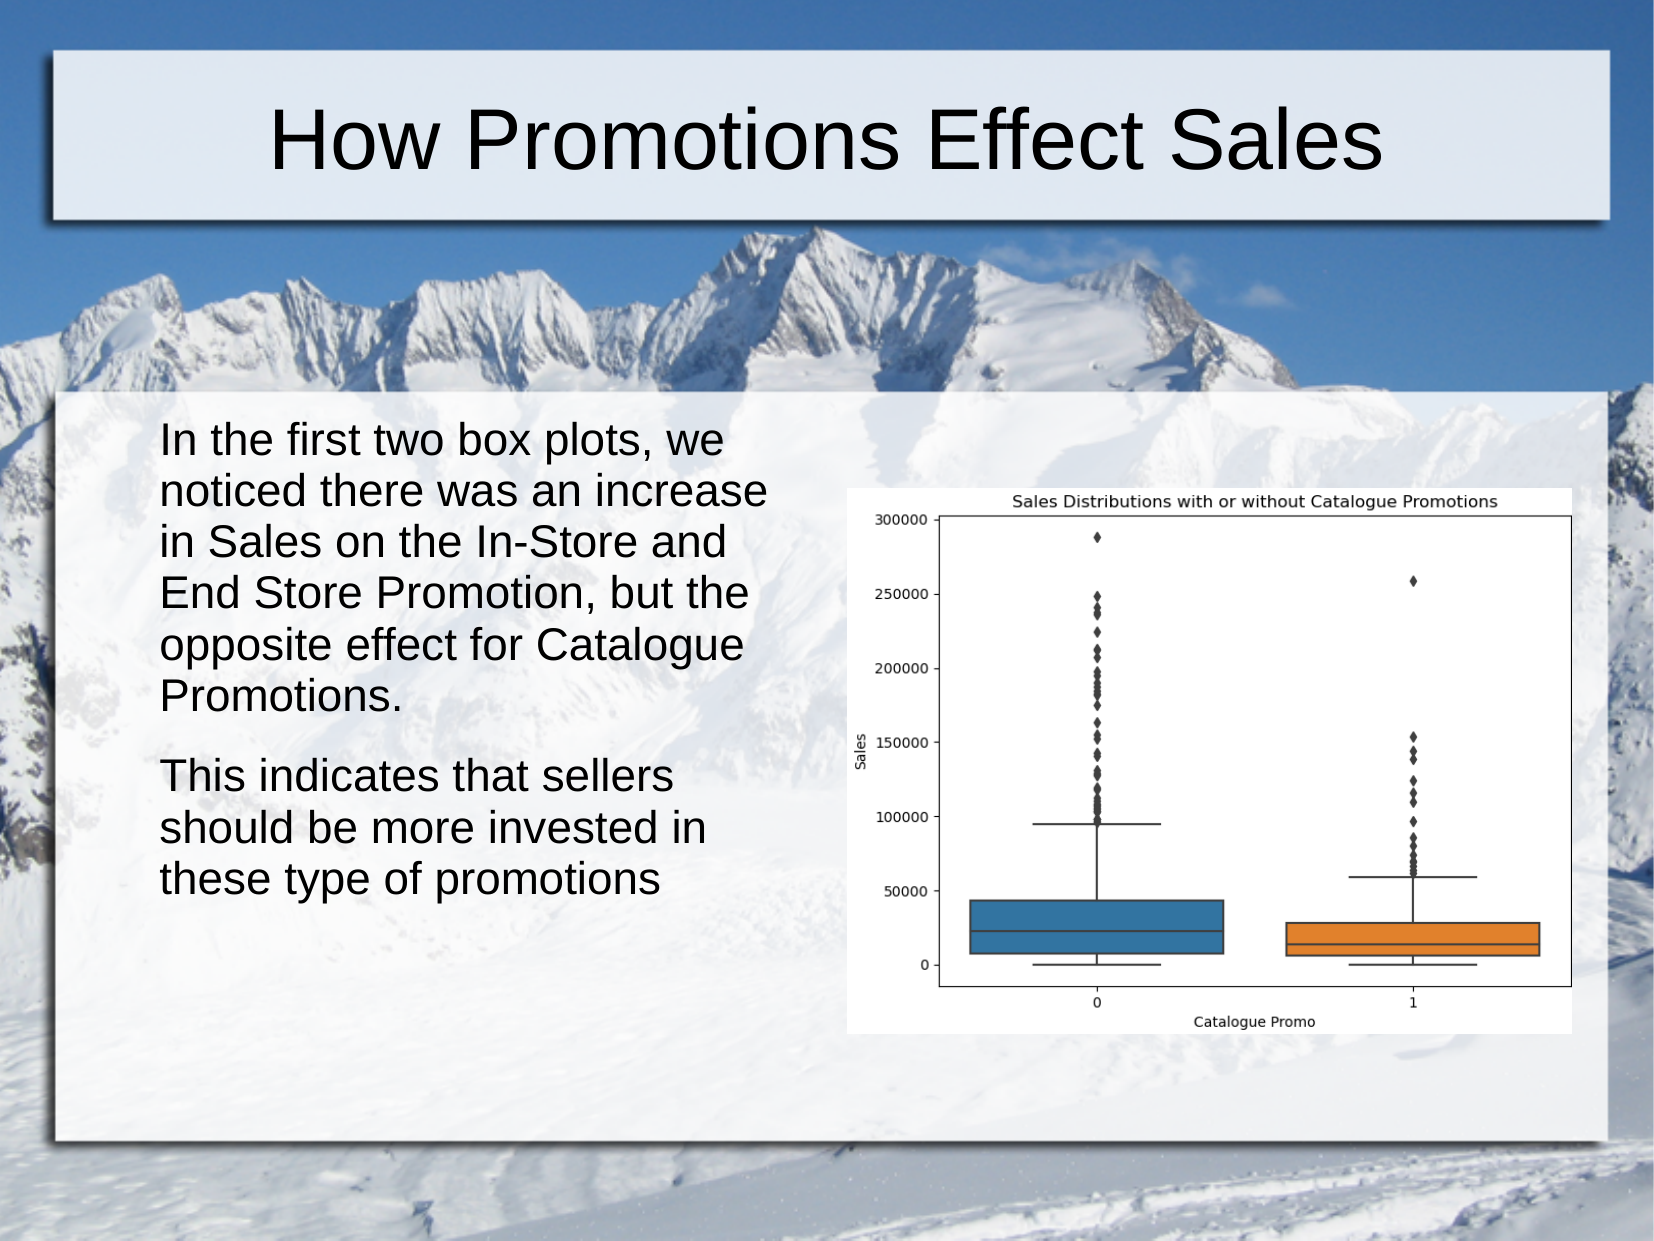

# How Promotions Effect Sales
In the first two box plots, we noticed there was an increase in Sales on the In-Store and End Store Promotion, but the opposite effect for Catalogue Promotions.
This indicates that sellers should be more invested in these type of promotions